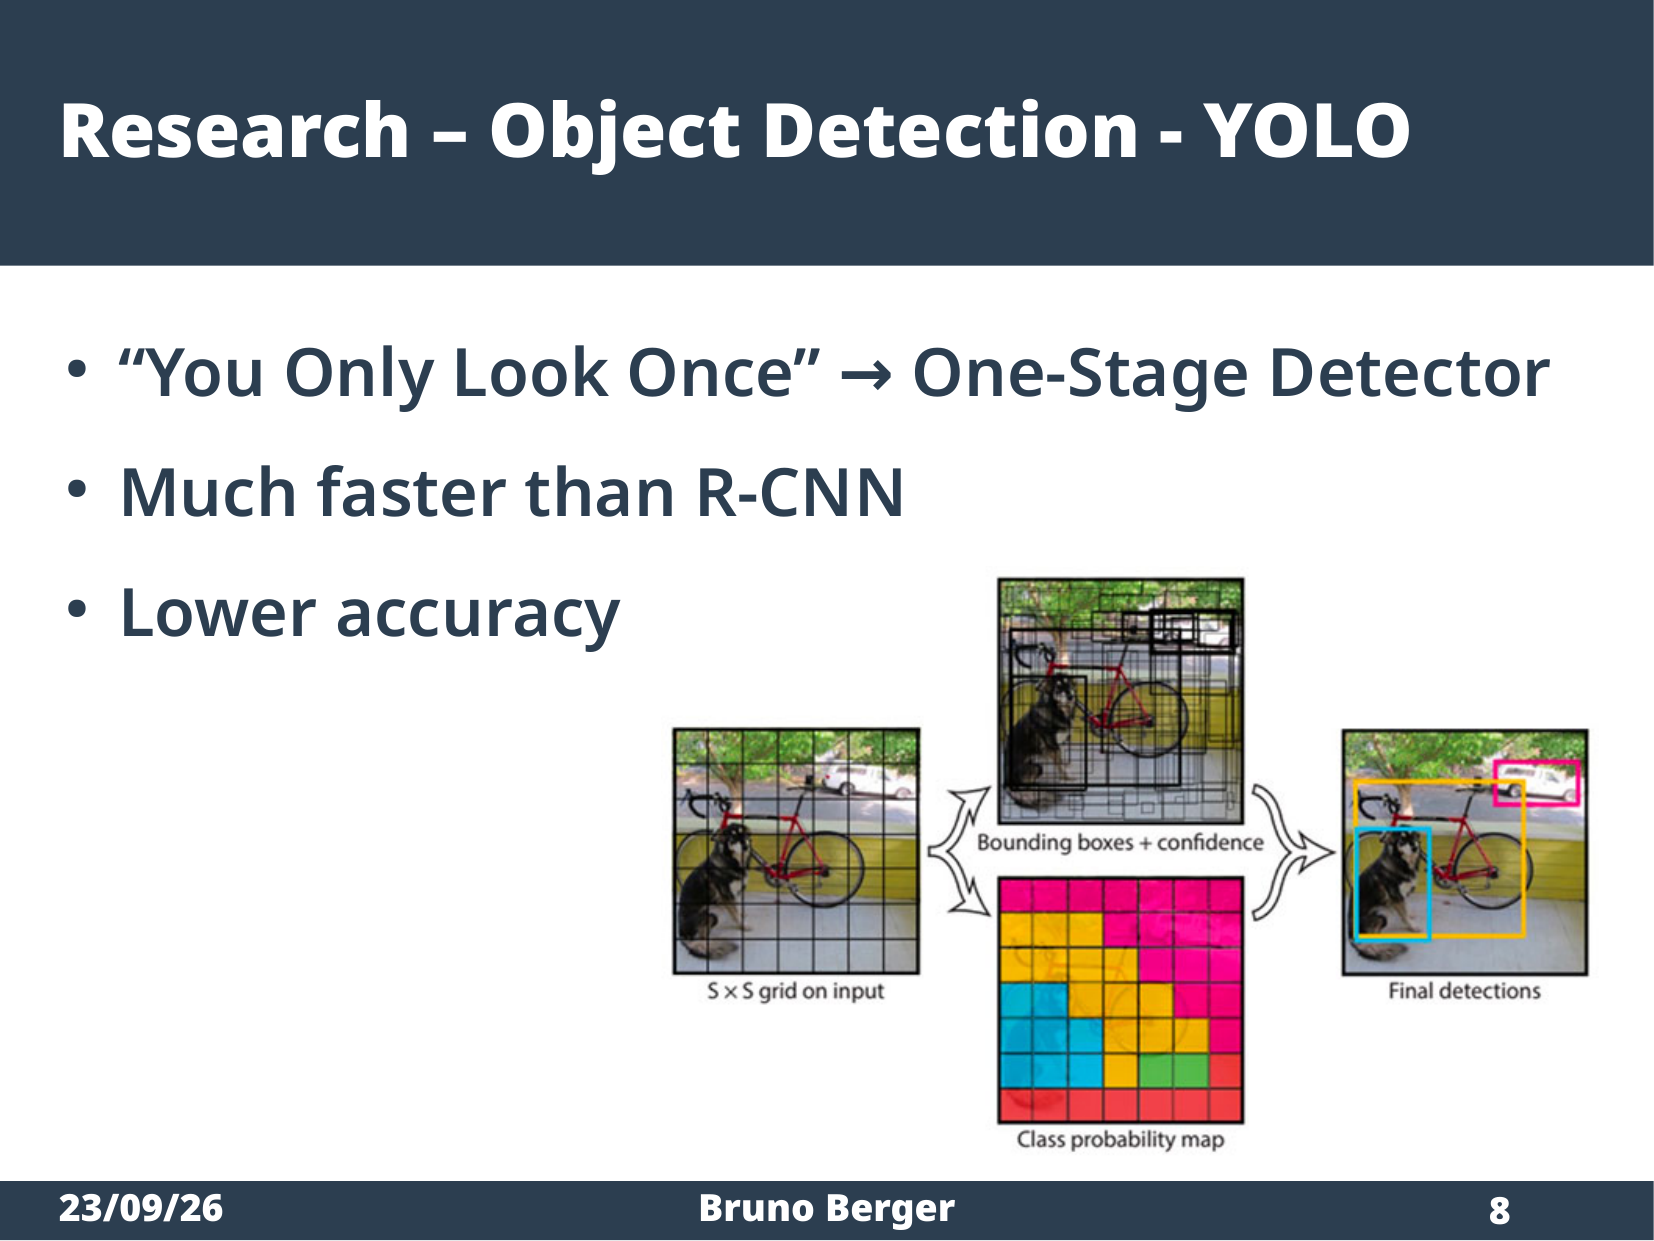

# Research – Object Detection - YOLO
“You Only Look Once” → One-Stage Detector
Much faster than R-CNN
Lower accuracy
Bruno Berger
8